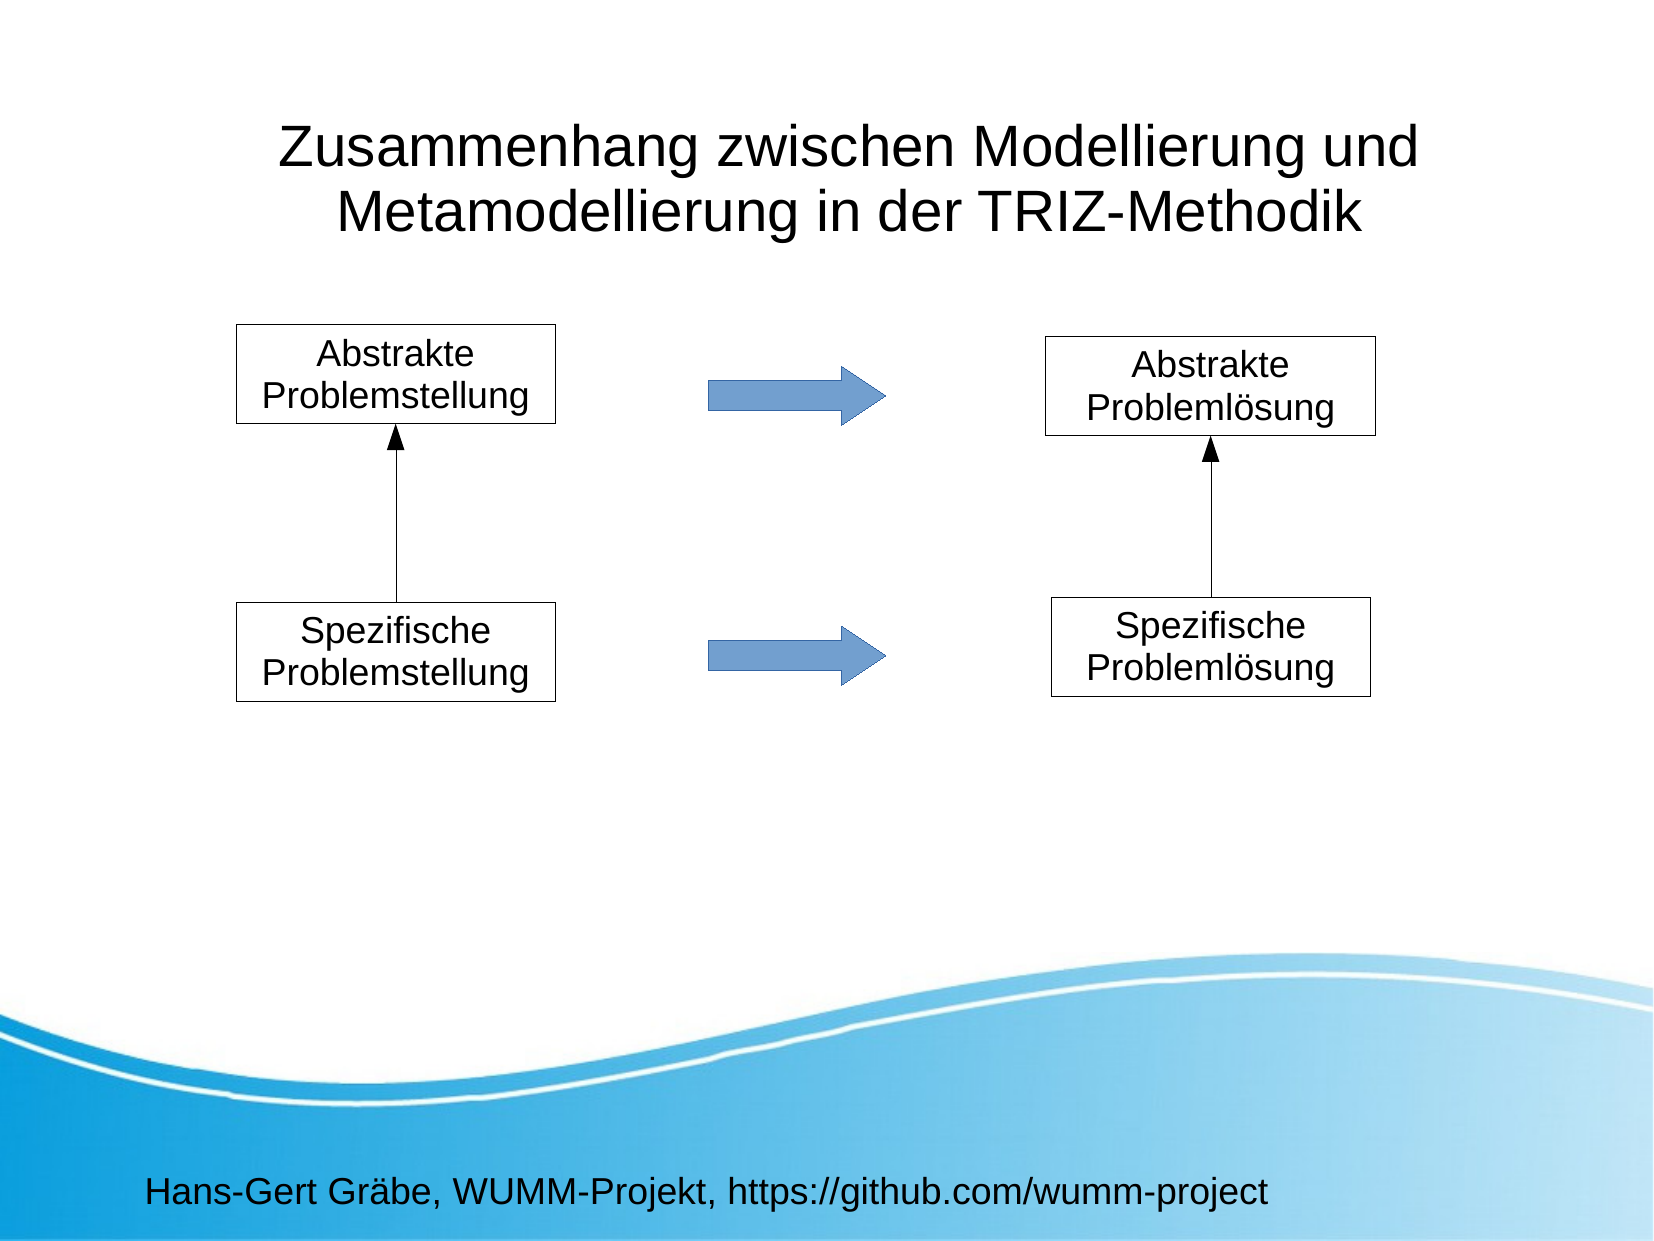

Zusammenhang zwischen Modellierung und Metamodellierung in der TRIZ-Methodik
Abstrakte Problemstellung
Abstrakte Problemlösung
Spezifische Problemlösung
Spezifische Problemstellung
Hans-Gert Gräbe, WUMM-Projekt, https://github.com/wumm-project